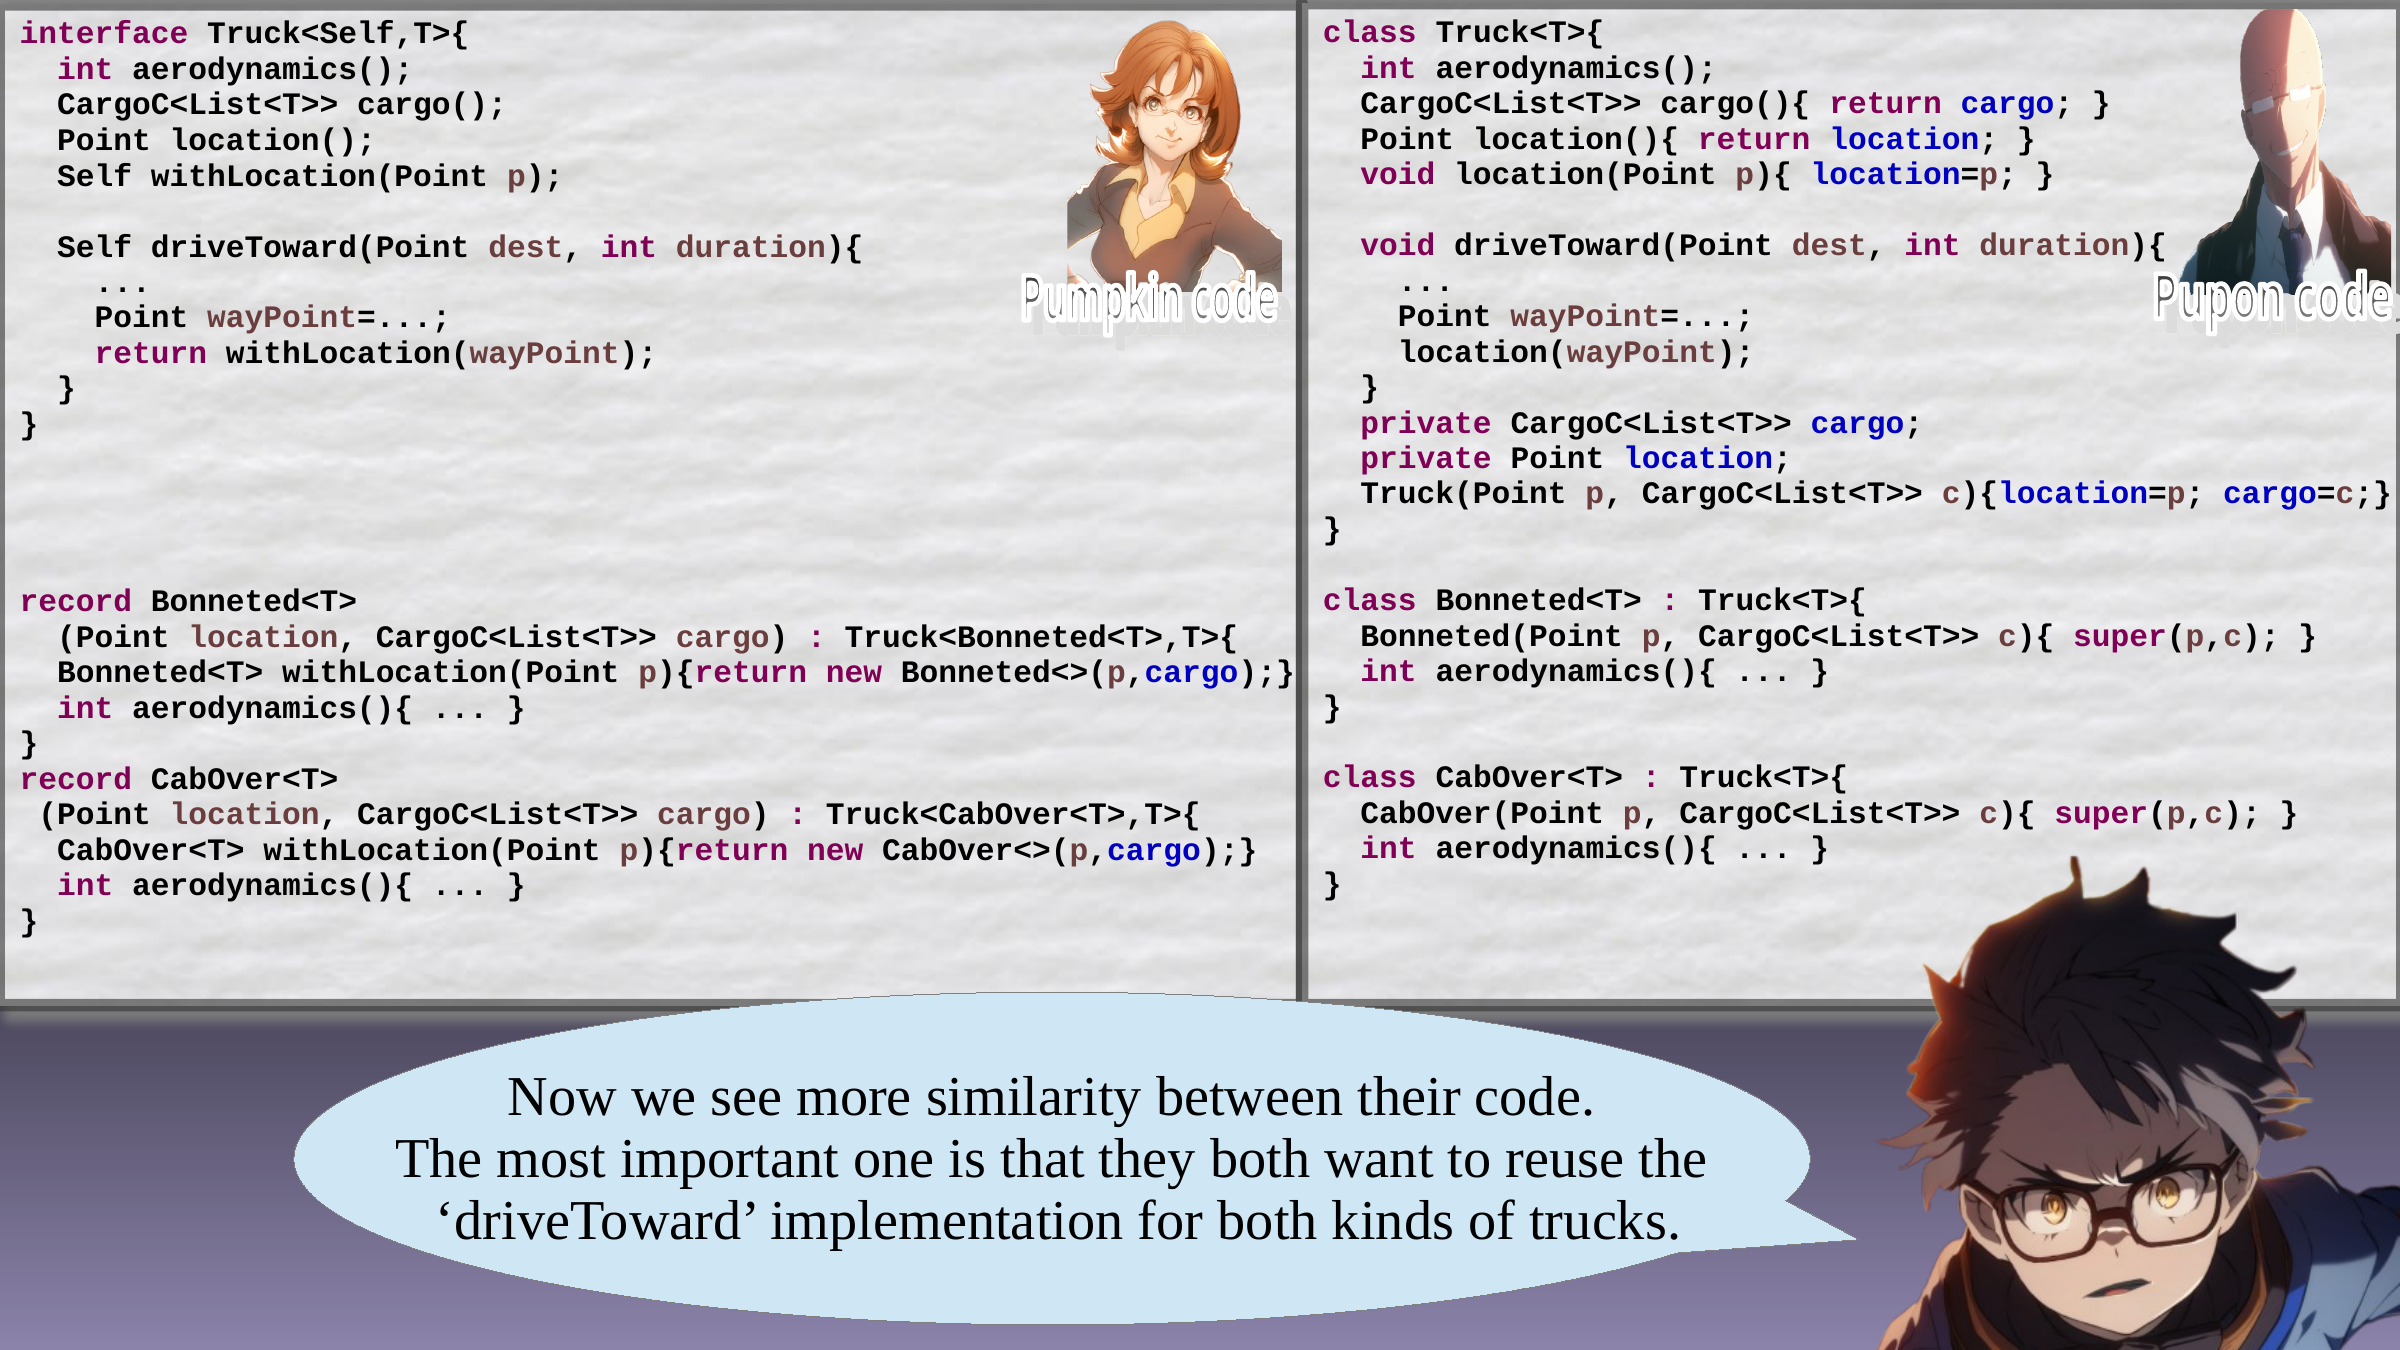

class Truck<T>{
 int aerodynamics();
 CargoC<List<T>> cargo(){ return cargo; }
 Point location(){ return location; }
 void location(Point p){ location=p; }
 void driveToward(Point dest, int duration){
 ...
 Point wayPoint=...;
 location(wayPoint);
 }
 private CargoC<List<T>> cargo;
 private Point location;
 Truck(Point p, CargoC<List<T>> c){location=p; cargo=c;}
}
class Bonneted<T> : Truck<T>{
 Bonneted(Point p, CargoC<List<T>> c){ super(p,c); }
 int aerodynamics(){ ... }
}
class CabOver<T> : Truck<T>{
 CabOver(Point p, CargoC<List<T>> c){ super(p,c); }
 int aerodynamics(){ ... }
}
interface Truck<Self,T>{
 int aerodynamics();
 CargoC<List<T>> cargo();
 Point location();
 Self withLocation(Point p);
 Self driveToward(Point dest, int duration){
 ...
 Point wayPoint=...;
 return withLocation(wayPoint);
 }
}
record Bonneted<T>
 (Point location, CargoC<List<T>> cargo) : Truck<Bonneted<T>,T>{
 Bonneted<T> withLocation(Point p){return new Bonneted<>(p,cargo);}
 int aerodynamics(){ ... }
}
record CabOver<T>
 (Point location, CargoC<List<T>> cargo) : Truck<CabOver<T>,T>{
 CabOver<T> withLocation(Point p){return new CabOver<>(p,cargo);}
 int aerodynamics(){ ... }
}
 Pupon code
Pumpkin code
Now we see more similarity between their code.
The most important one is that they both want to reuse the
 ‘driveToward’ implementation for both kinds of trucks.